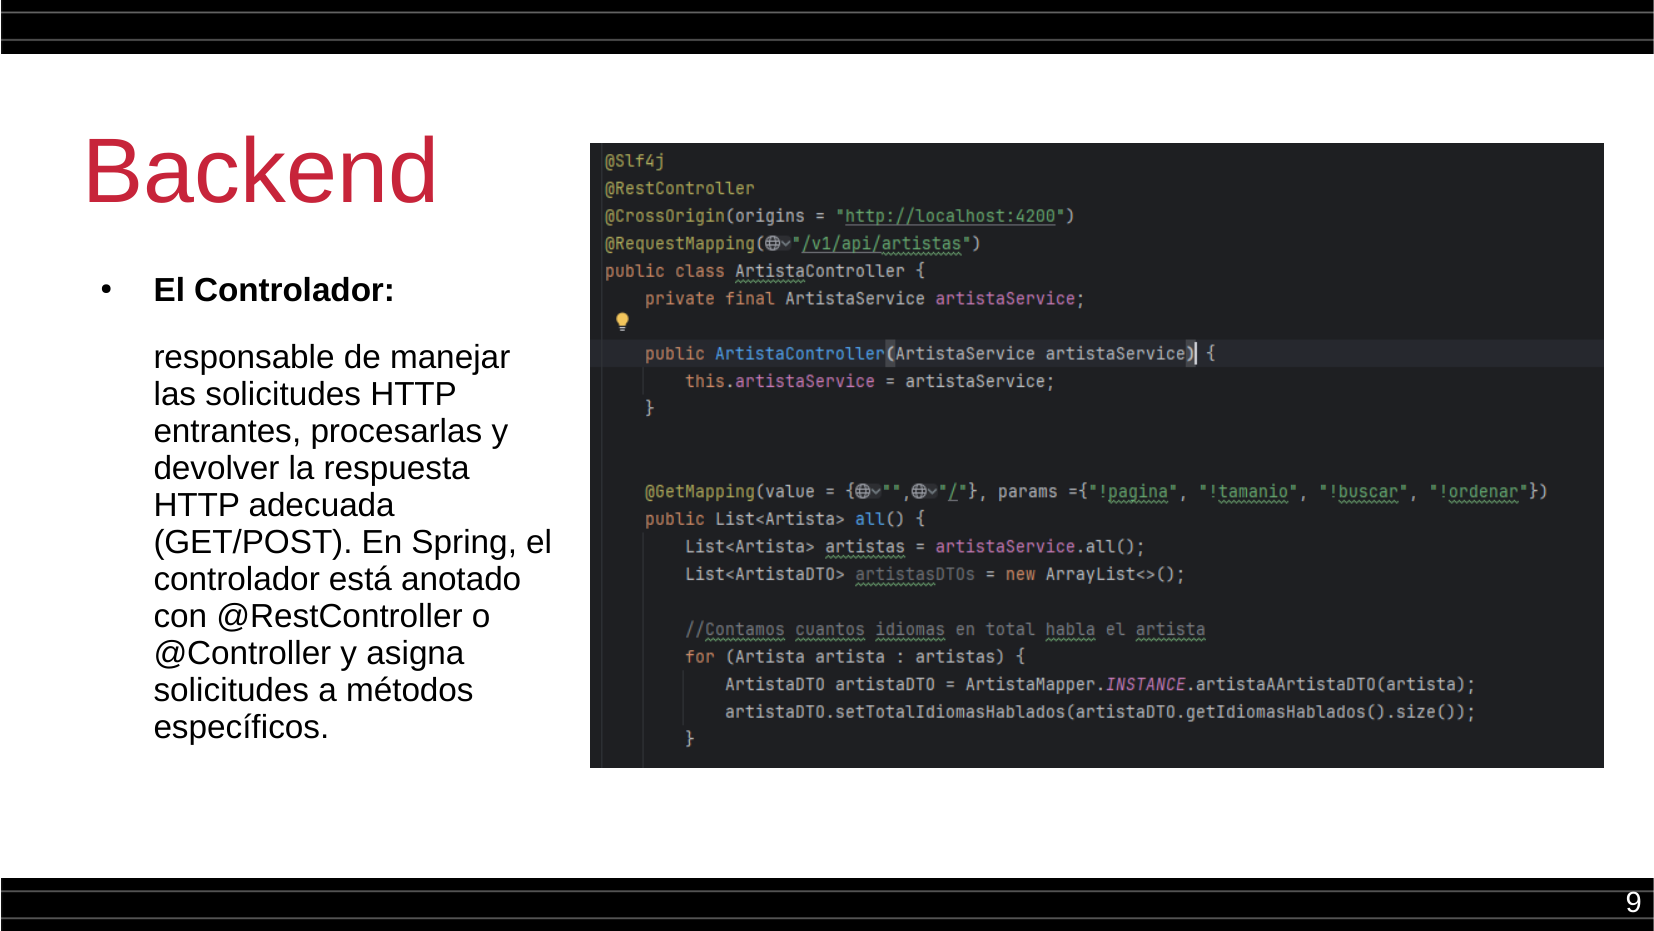

# Backend
El Controlador:
responsable de manejar las solicitudes HTTP entrantes, procesarlas y devolver la respuesta HTTP adecuada (GET/POST). En Spring, el controlador está anotado con @RestController o @Controller y asigna solicitudes a métodos específicos.